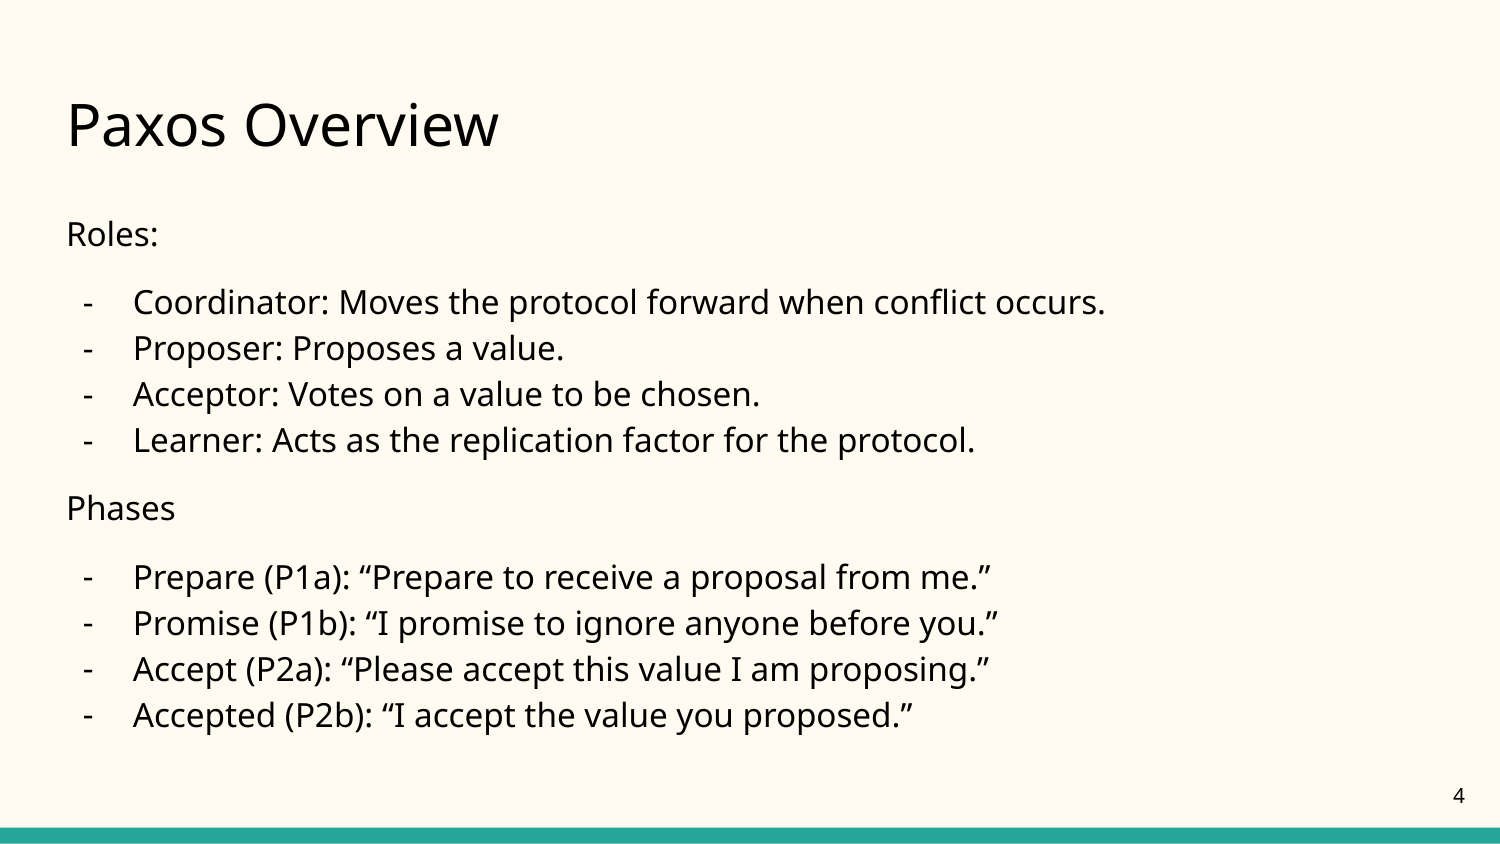

# Paxos Overview
Roles:
Coordinator: Moves the protocol forward when conflict occurs.
Proposer: Proposes a value.
Acceptor: Votes on a value to be chosen.
Learner: Acts as the replication factor for the protocol.
Phases
Prepare (P1a): “Prepare to receive a proposal from me.”
Promise (P1b): “I promise to ignore anyone before you.”
Accept (P2a): “Please accept this value I am proposing.”
Accepted (P2b): “I accept the value you proposed.”